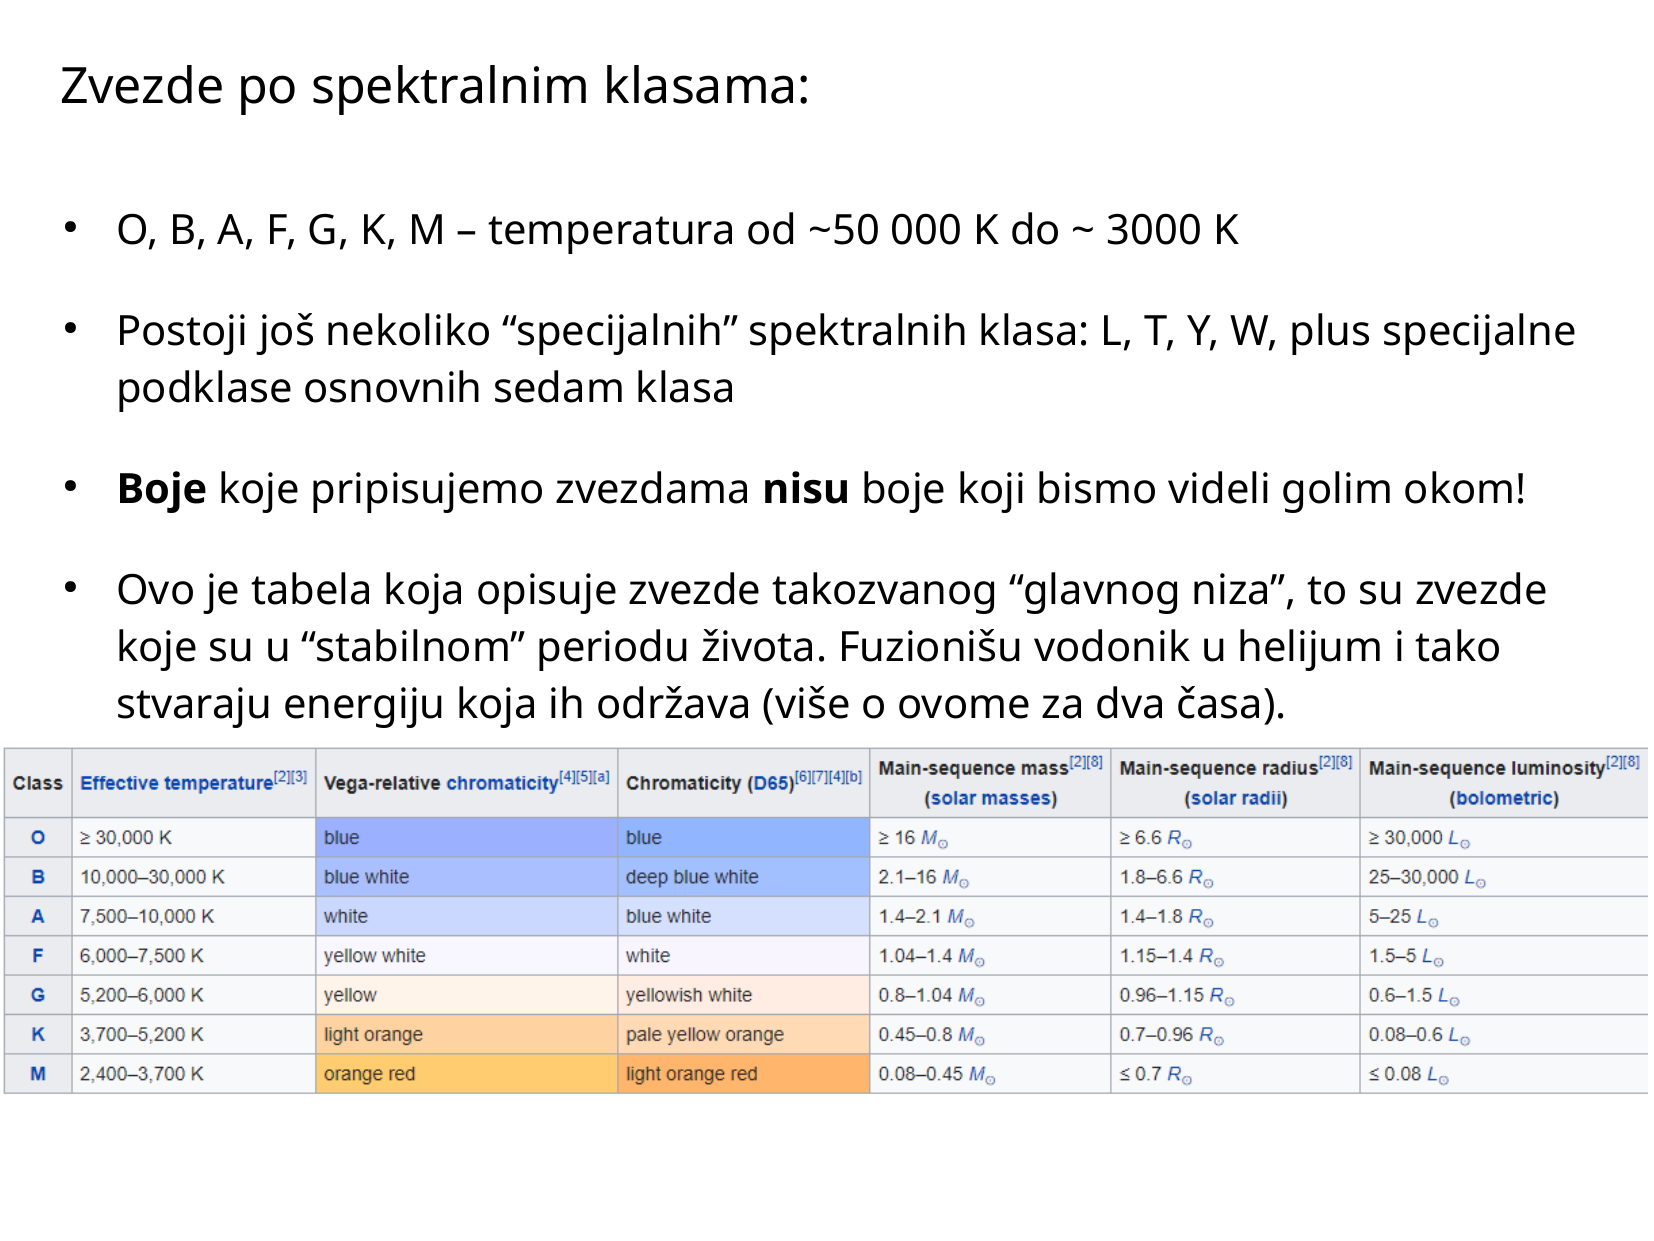

# Zvezde po spektralnim klasama:
O, B, A, F, G, K, M – temperatura od ~50 000 K do ~ 3000 K
Postoji još nekoliko “specijalnih” spektralnih klasa: L, T, Y, W, plus specijalne podklase osnovnih sedam klasa
Boje koje pripisujemo zvezdama nisu boje koji bismo videli golim okom!
Ovo je tabela koja opisuje zvezde takozvanog “glavnog niza”, to su zvezde koje su u “stabilnom” periodu života. Fuzionišu vodonik u helijum i tako stvaraju energiju koja ih održava (više o ovome za dva časa).